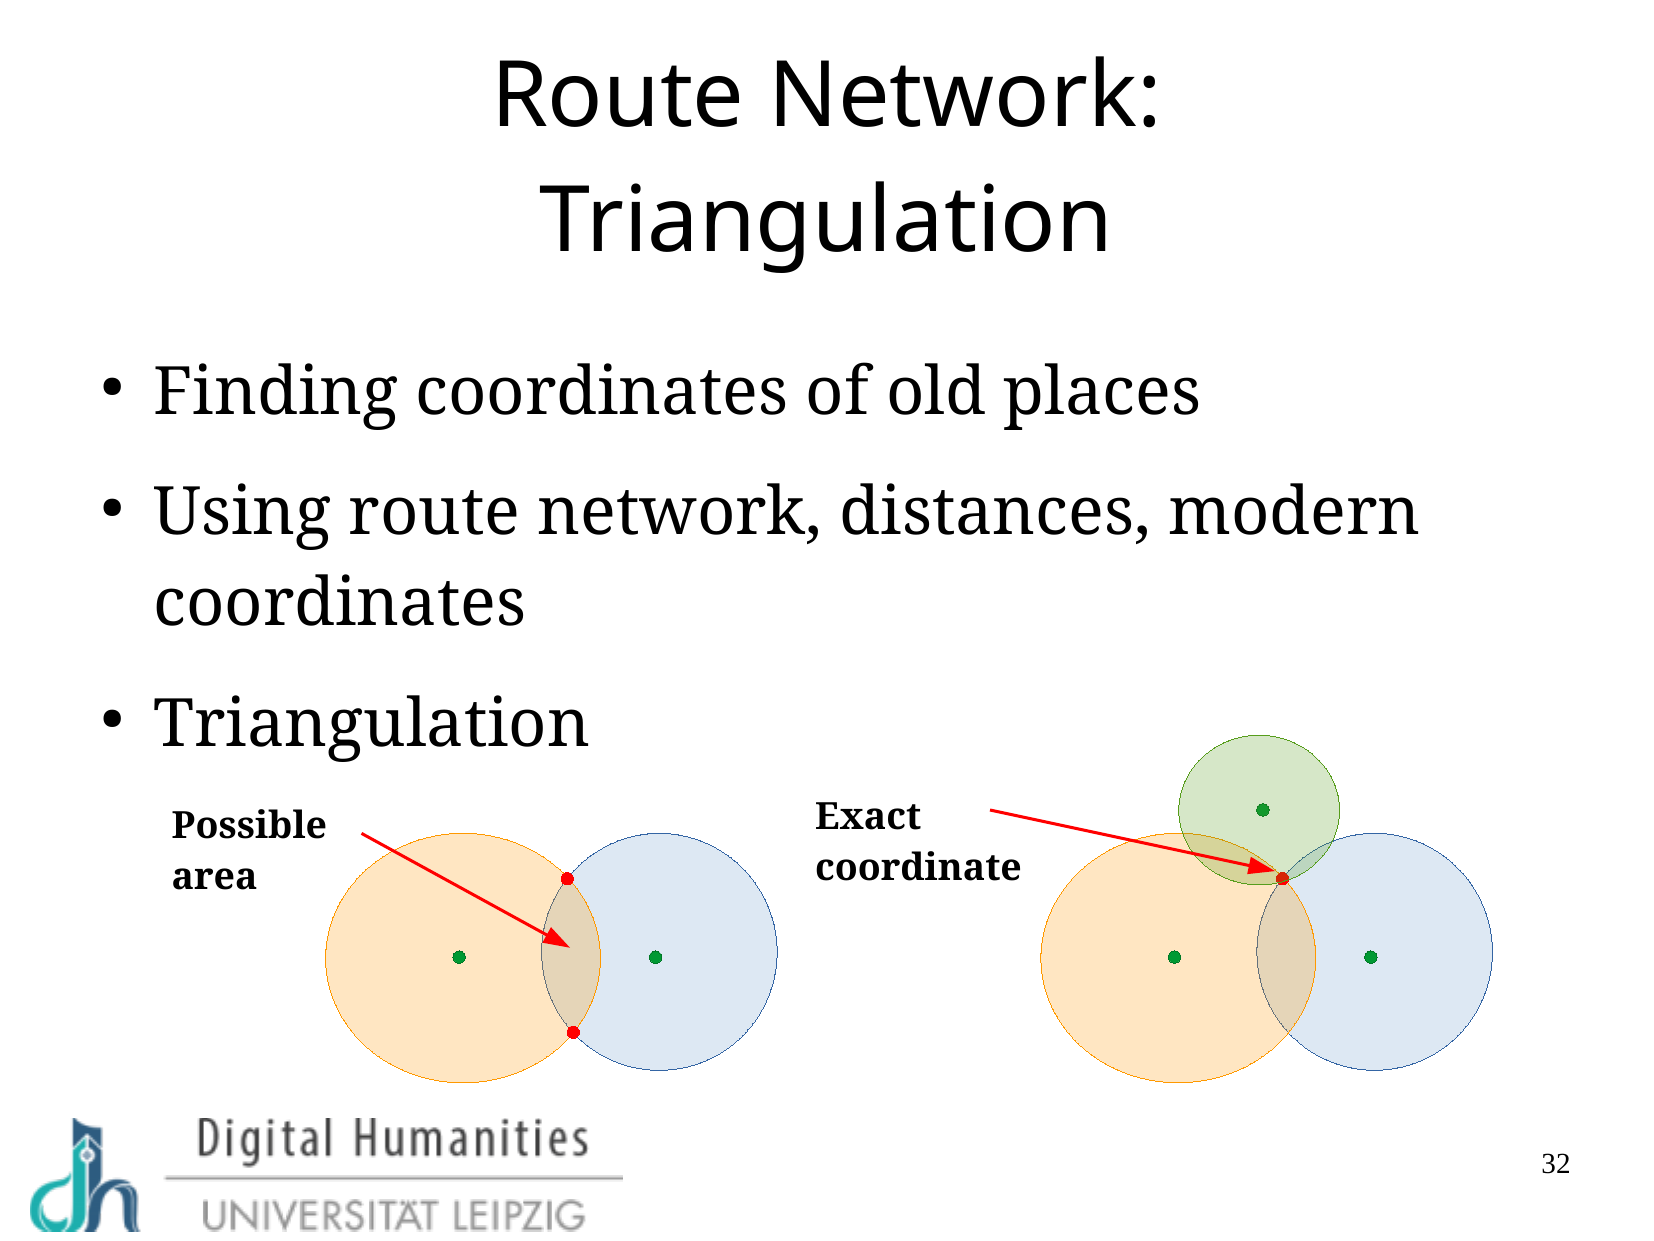

# Route Network: Triangulation
Finding coordinates of old places
Using route network, distances, modern coordinates
Triangulation
Exact coordinate
Possible area
32